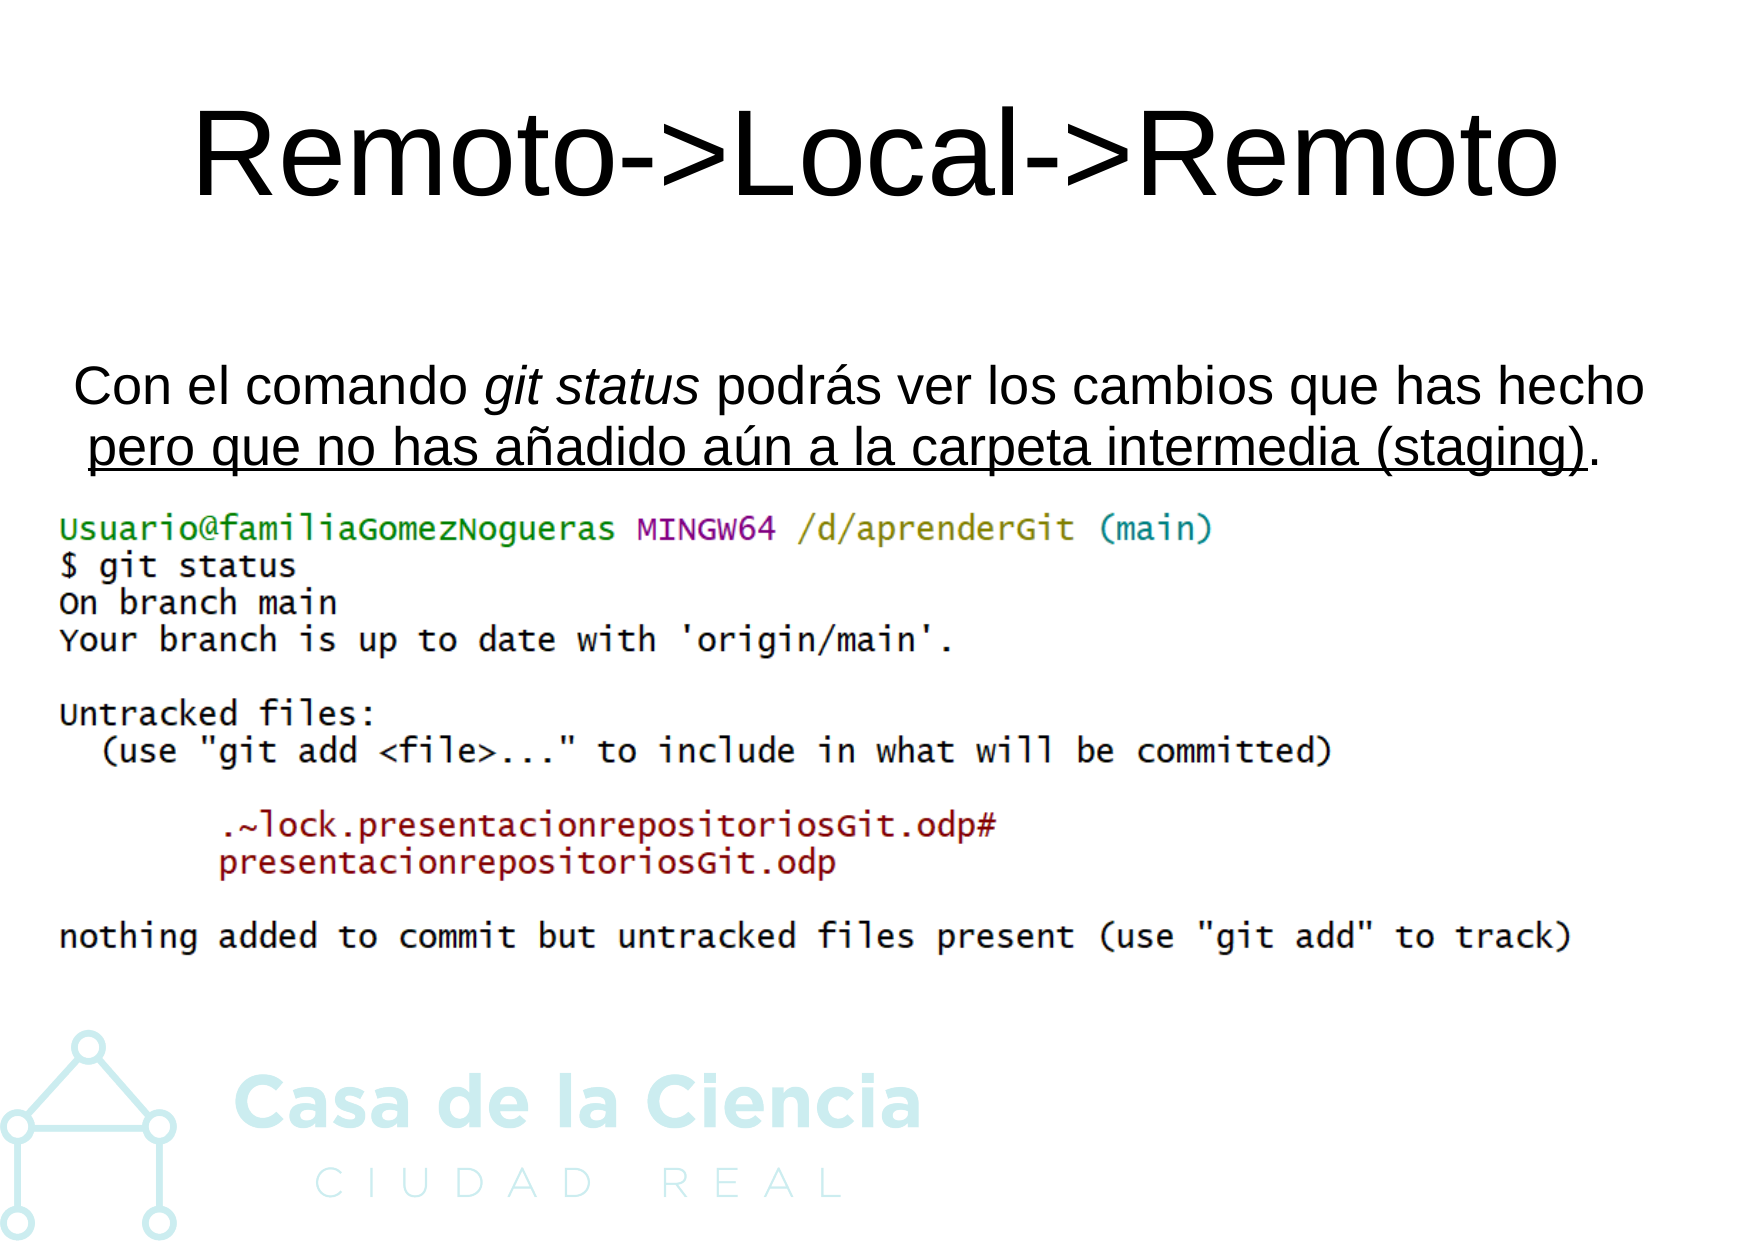

# Remoto->Local->Remoto
Con el comando git status podrás ver los cambios que has hecho pero que no has añadido aún a la carpeta intermedia (staging).